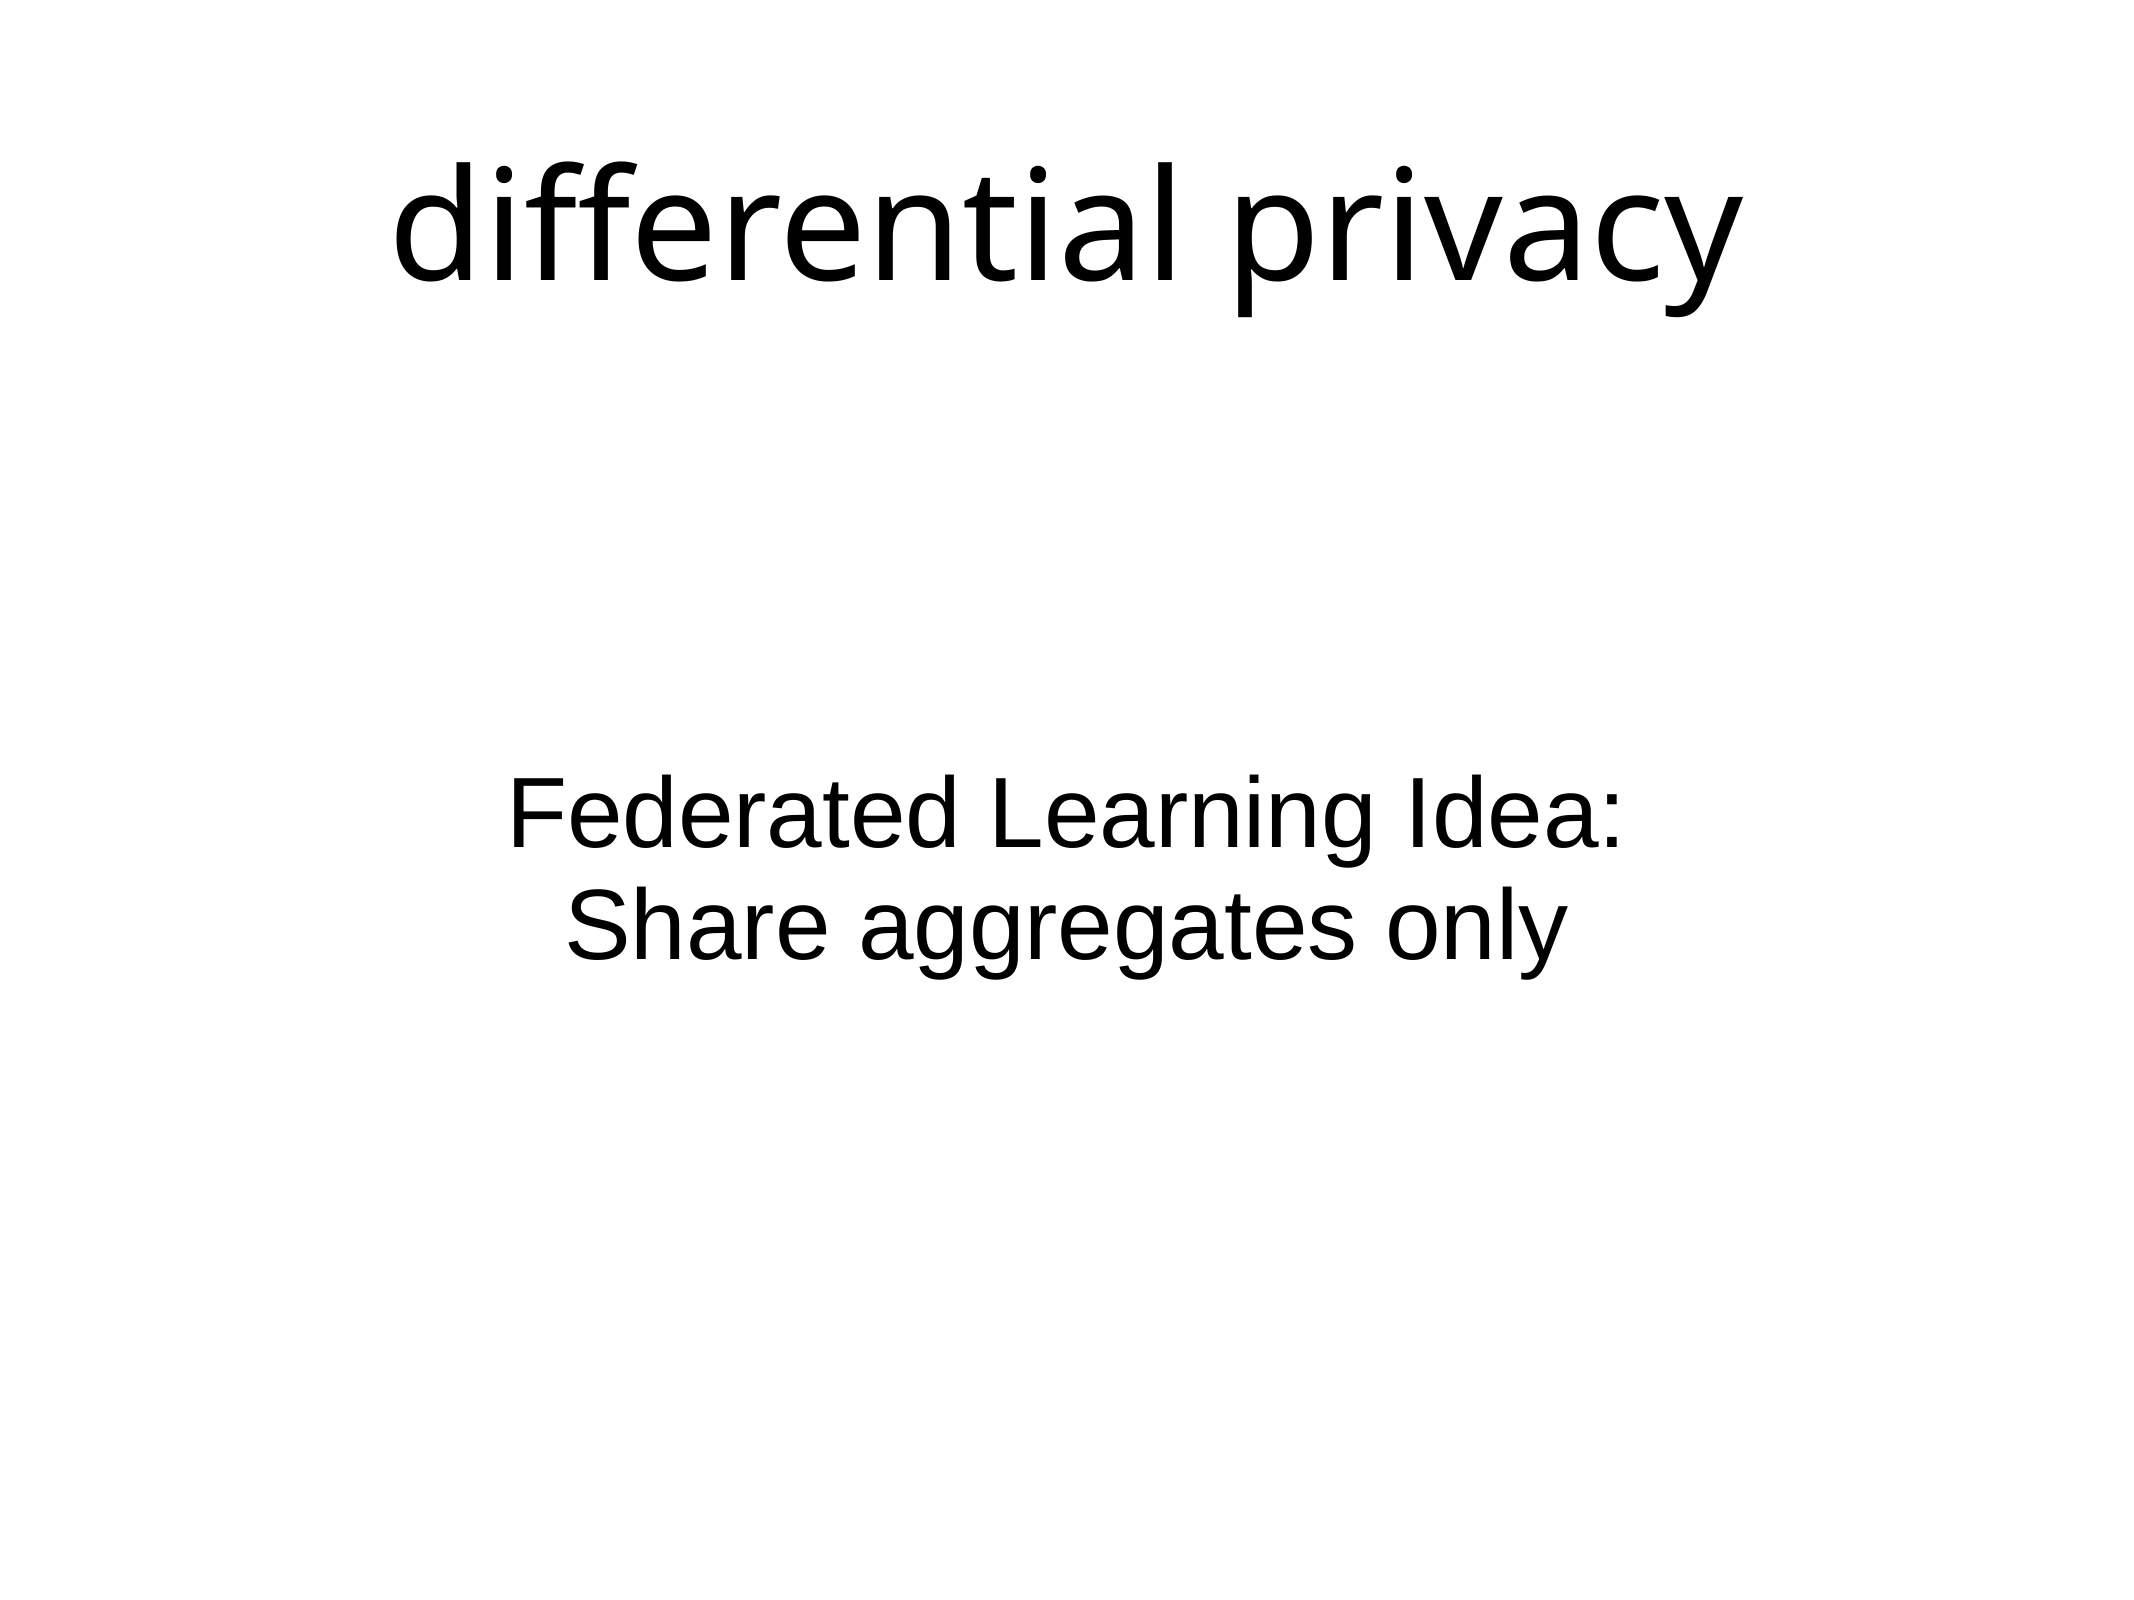

# differential privacy
Federated Learning Idea:
Share aggregates only